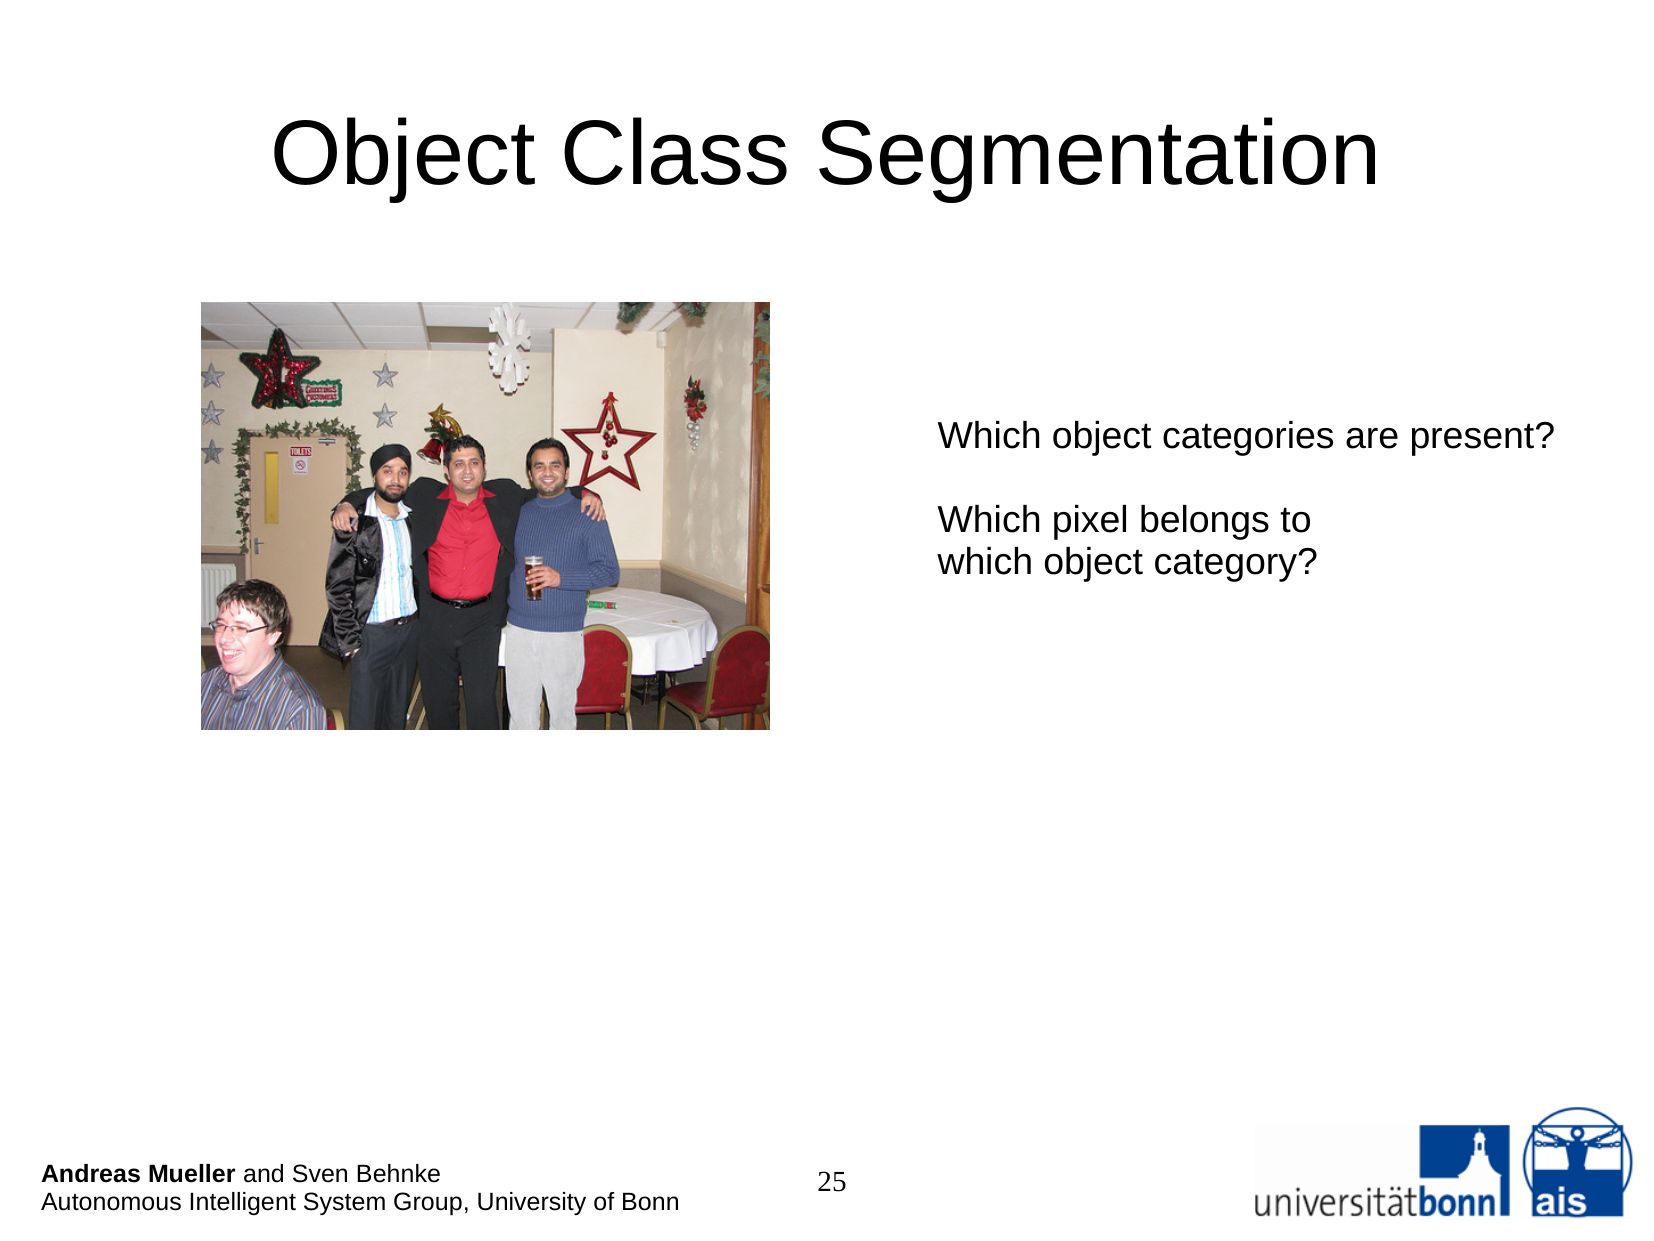

# Object Class Segmentation
Which object categories are present?
Which pixel belongs to
which object category?
Andreas Mueller, Sven Behnke University of Bonn
25